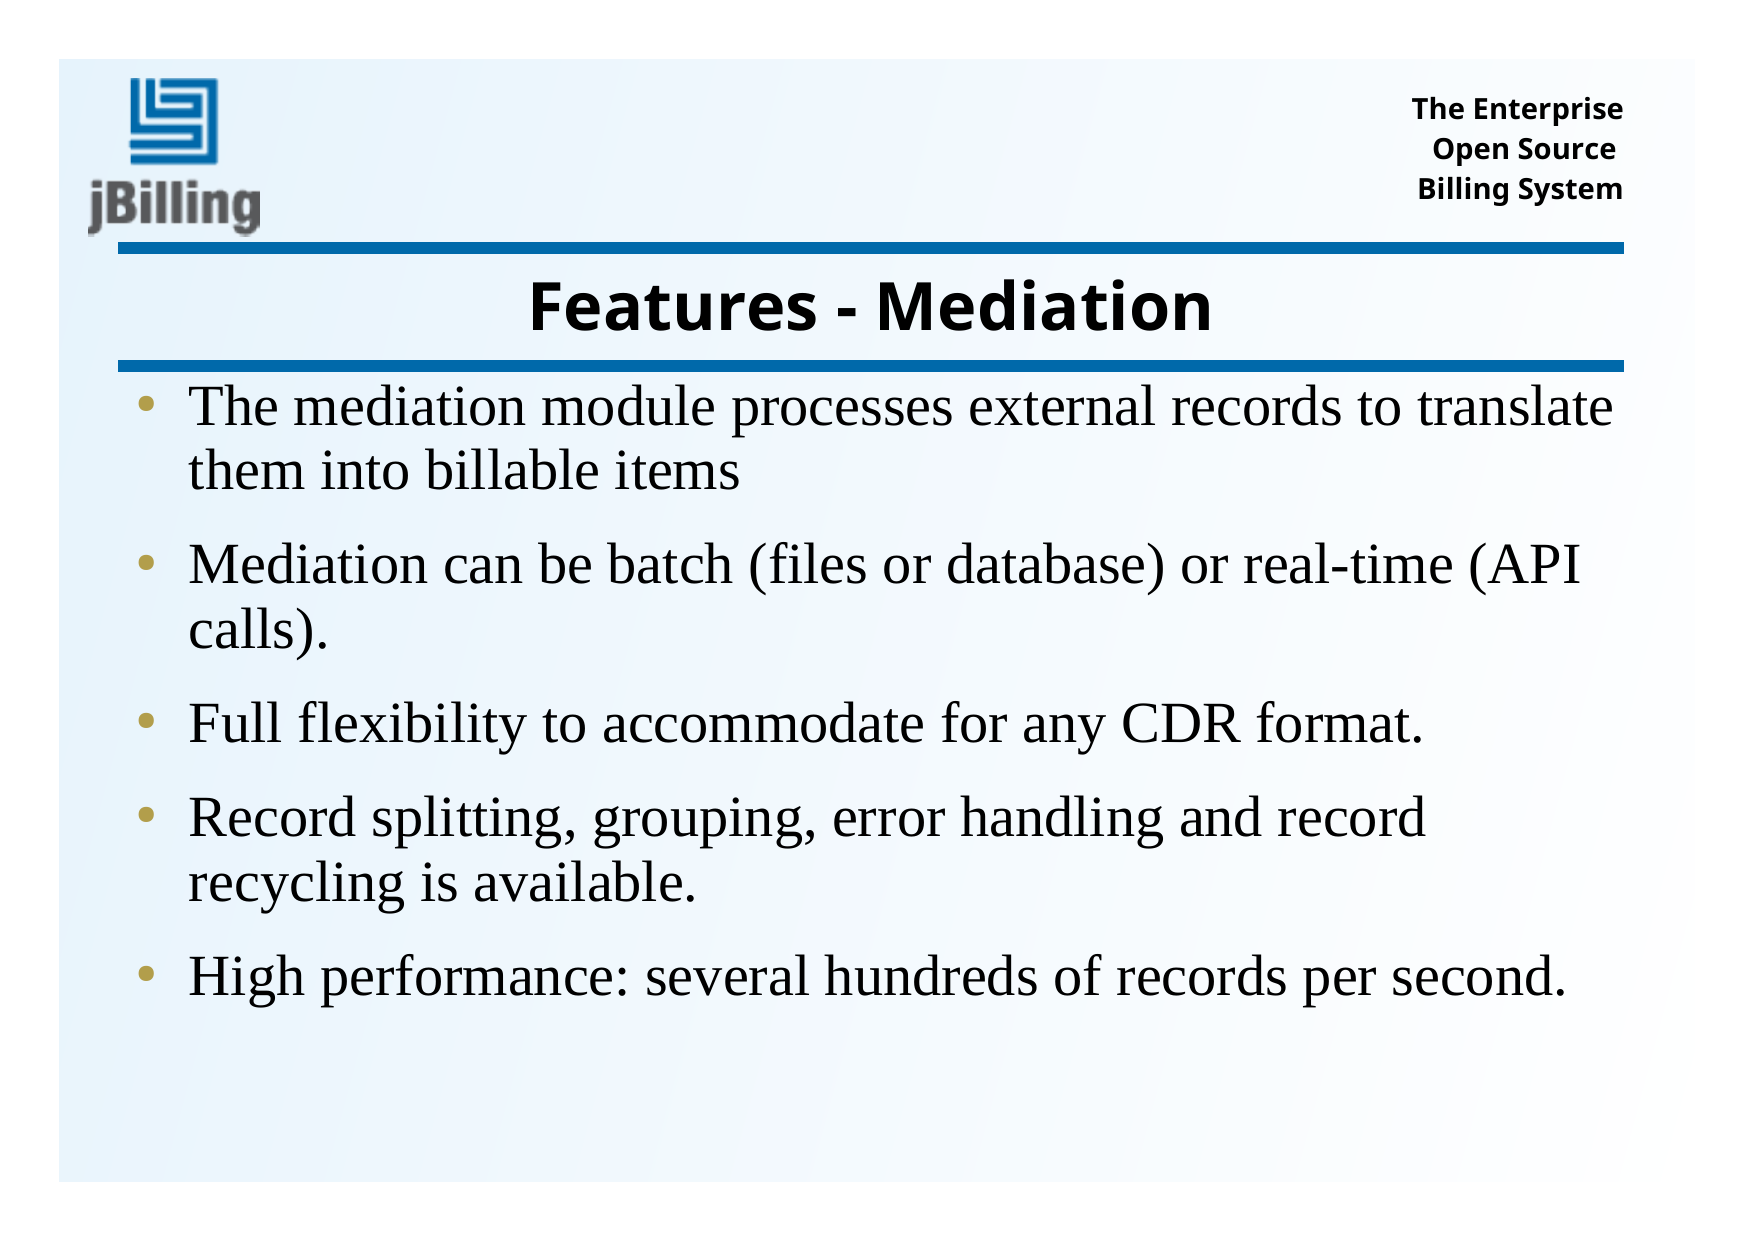

# Features - Mediation
The mediation module processes external records to translate them into billable items
Mediation can be batch (files or database) or real-time (API calls).
Full flexibility to accommodate for any CDR format.
Record splitting, grouping, error handling and record recycling is available.
High performance: several hundreds of records per second.